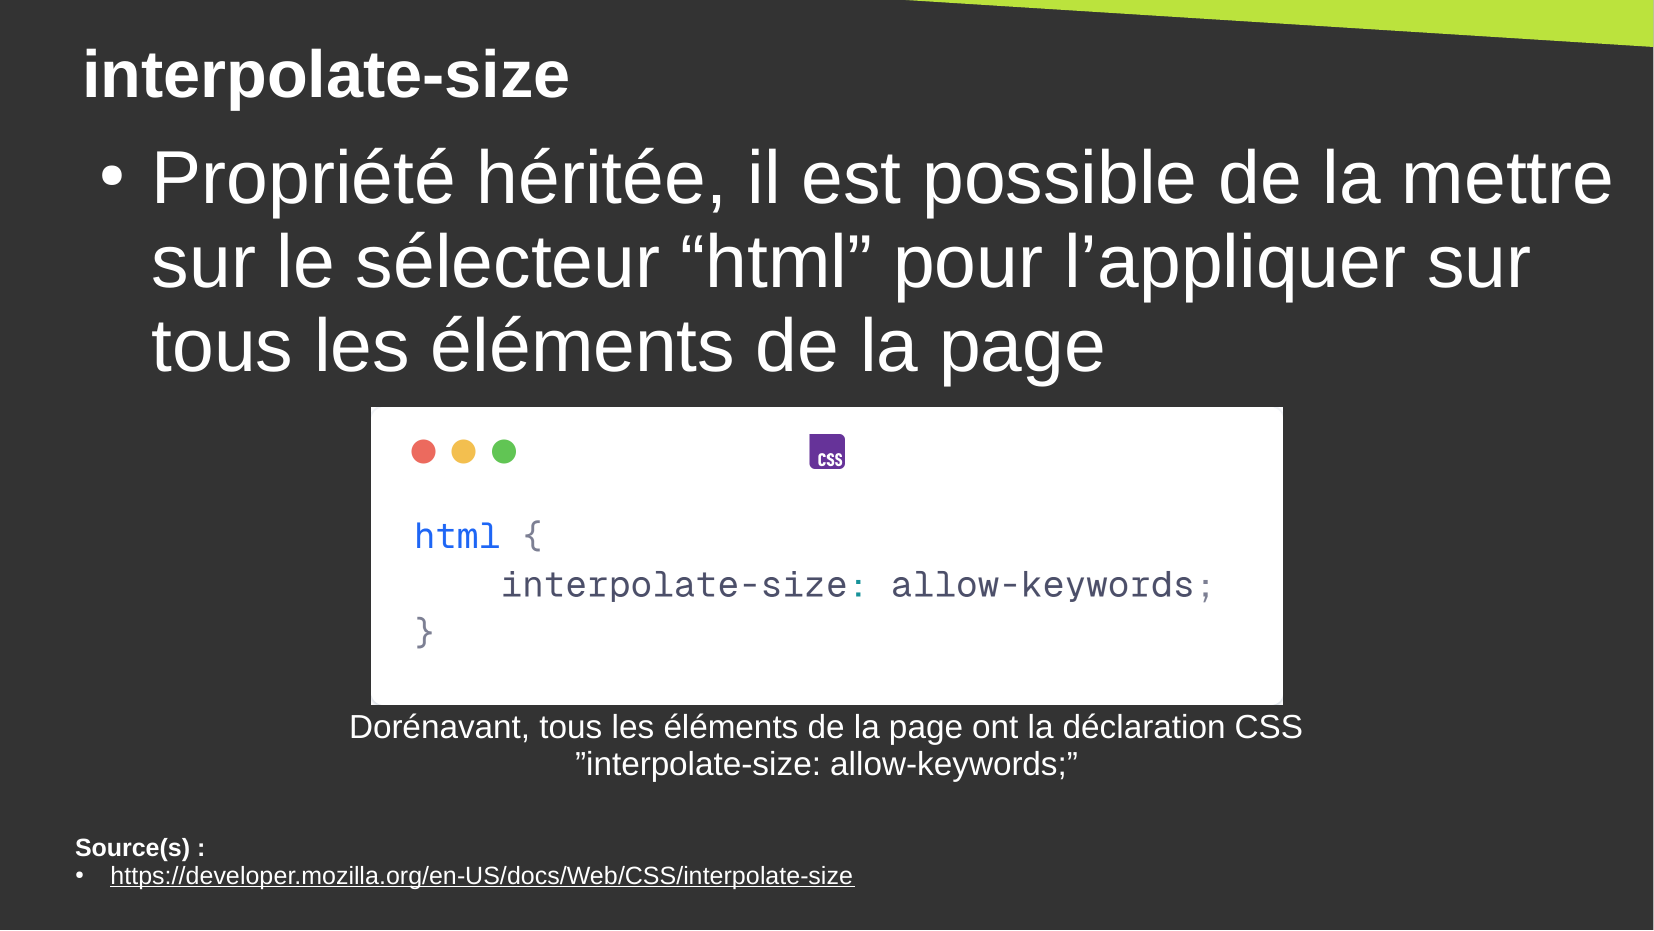

# interpolate-size
Propriété héritée, il est possible de la mettre sur le sélecteur “html” pour l’appliquer sur tous les éléments de la page
Dorénavant, tous les éléments de la page ont la déclaration CSS
”interpolate-size: allow-keywords;”
Source(s) :
https://developer.mozilla.org/en-US/docs/Web/CSS/interpolate-size